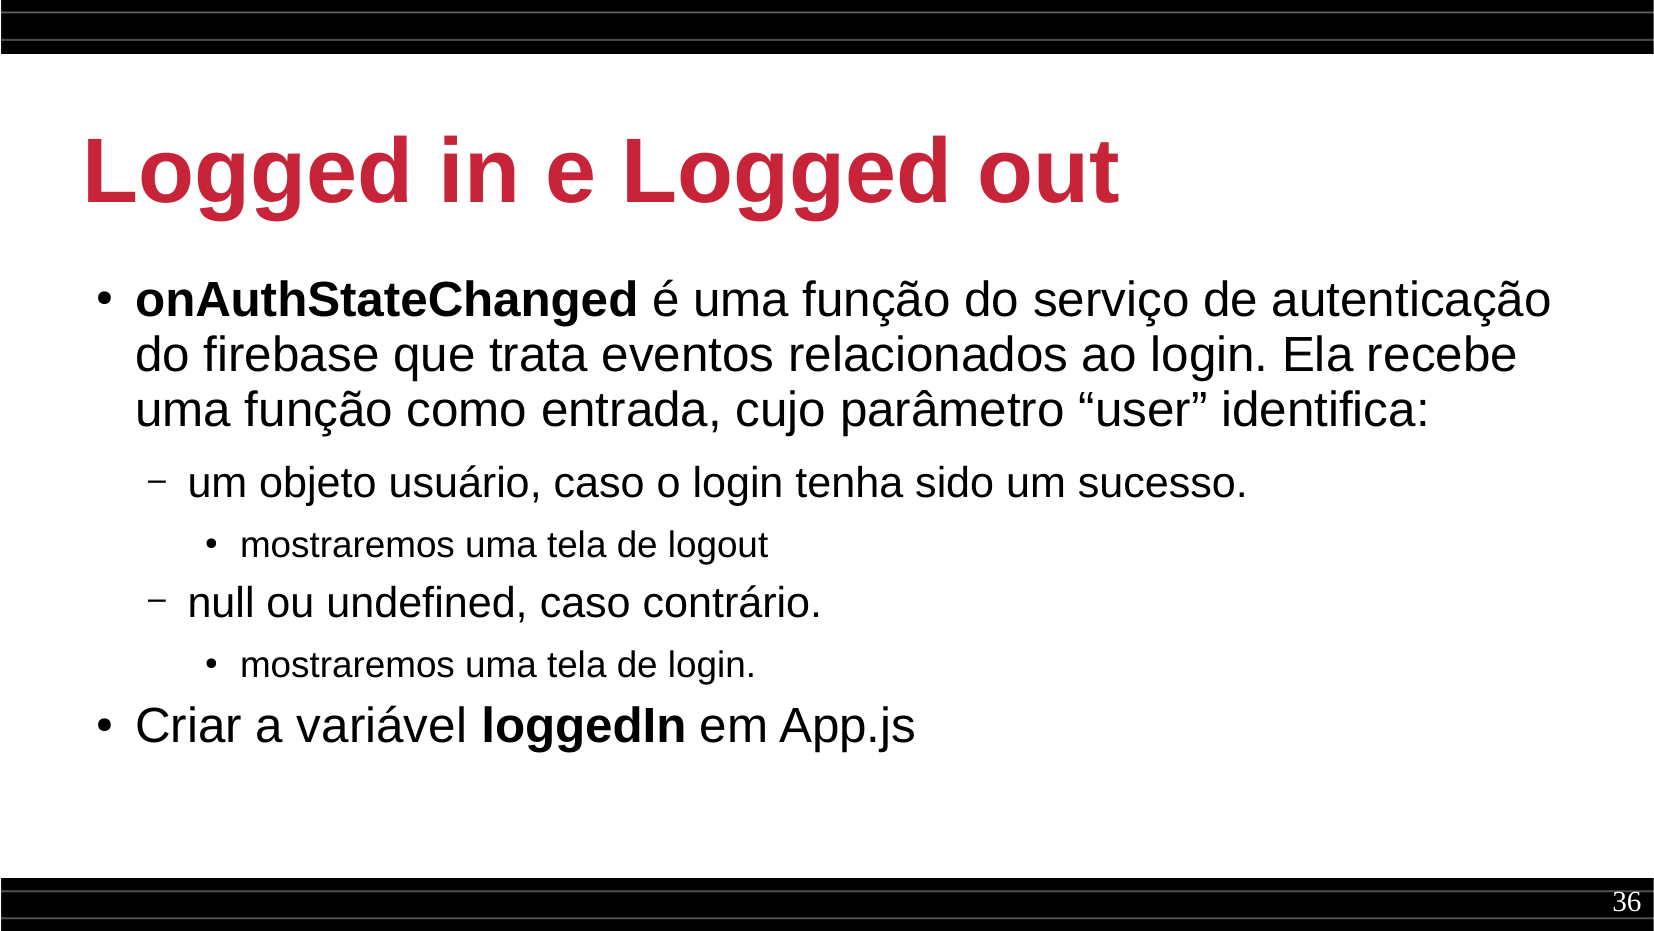

# Logged in e Logged out
onAuthStateChanged é uma função do serviço de autenticação do firebase que trata eventos relacionados ao login. Ela recebe uma função como entrada, cujo parâmetro “user” identifica:
um objeto usuário, caso o login tenha sido um sucesso.
mostraremos uma tela de logout
null ou undefined, caso contrário.
mostraremos uma tela de login.
Criar a variável loggedIn em App.js